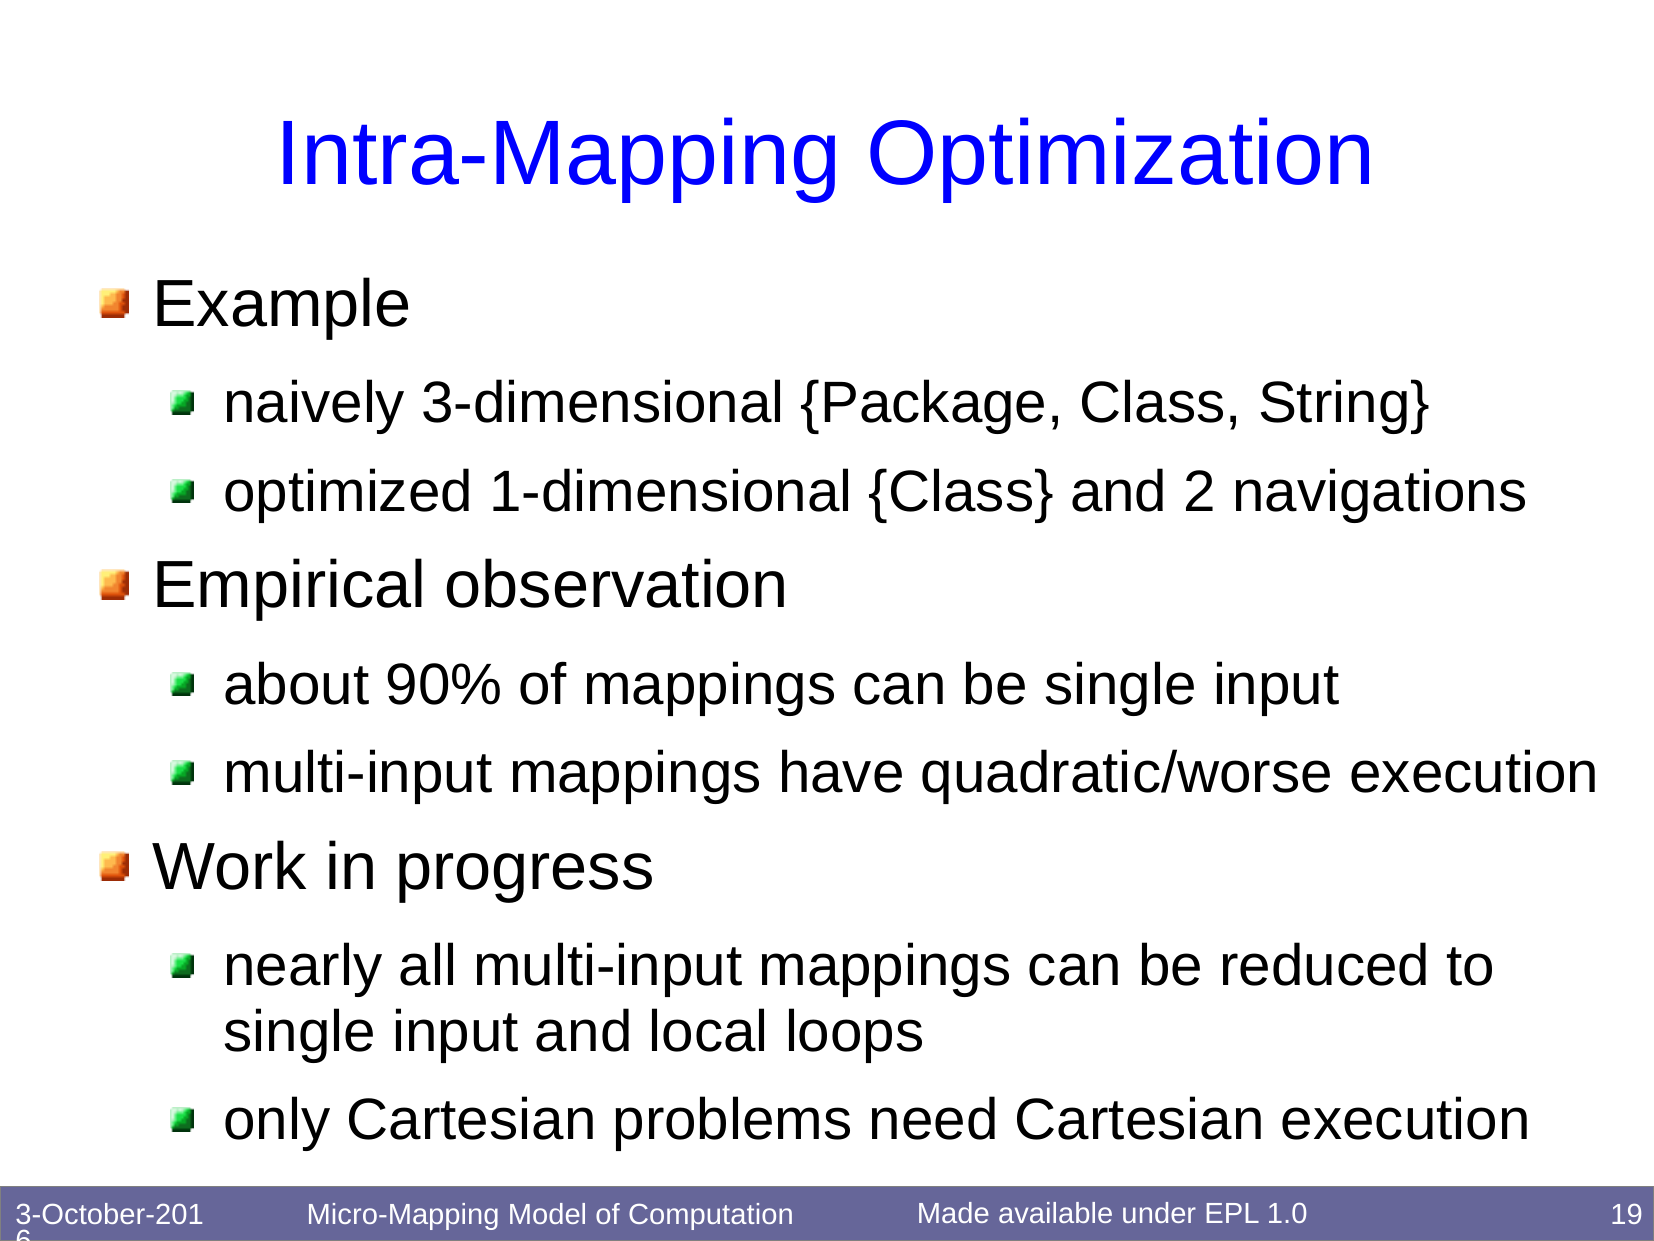

# Intra-Mapping Optimization
Example
naively 3-dimensional {Package, Class, String}
optimized 1-dimensional {Class} and 2 navigations
Empirical observation
about 90% of mappings can be single input
multi-input mappings have quadratic/worse execution
Work in progress
nearly all multi-input mappings can be reduced to
single input and local loops
only Cartesian problems need Cartesian execution
3-October-2016
Micro-Mapping Model of Computation
19